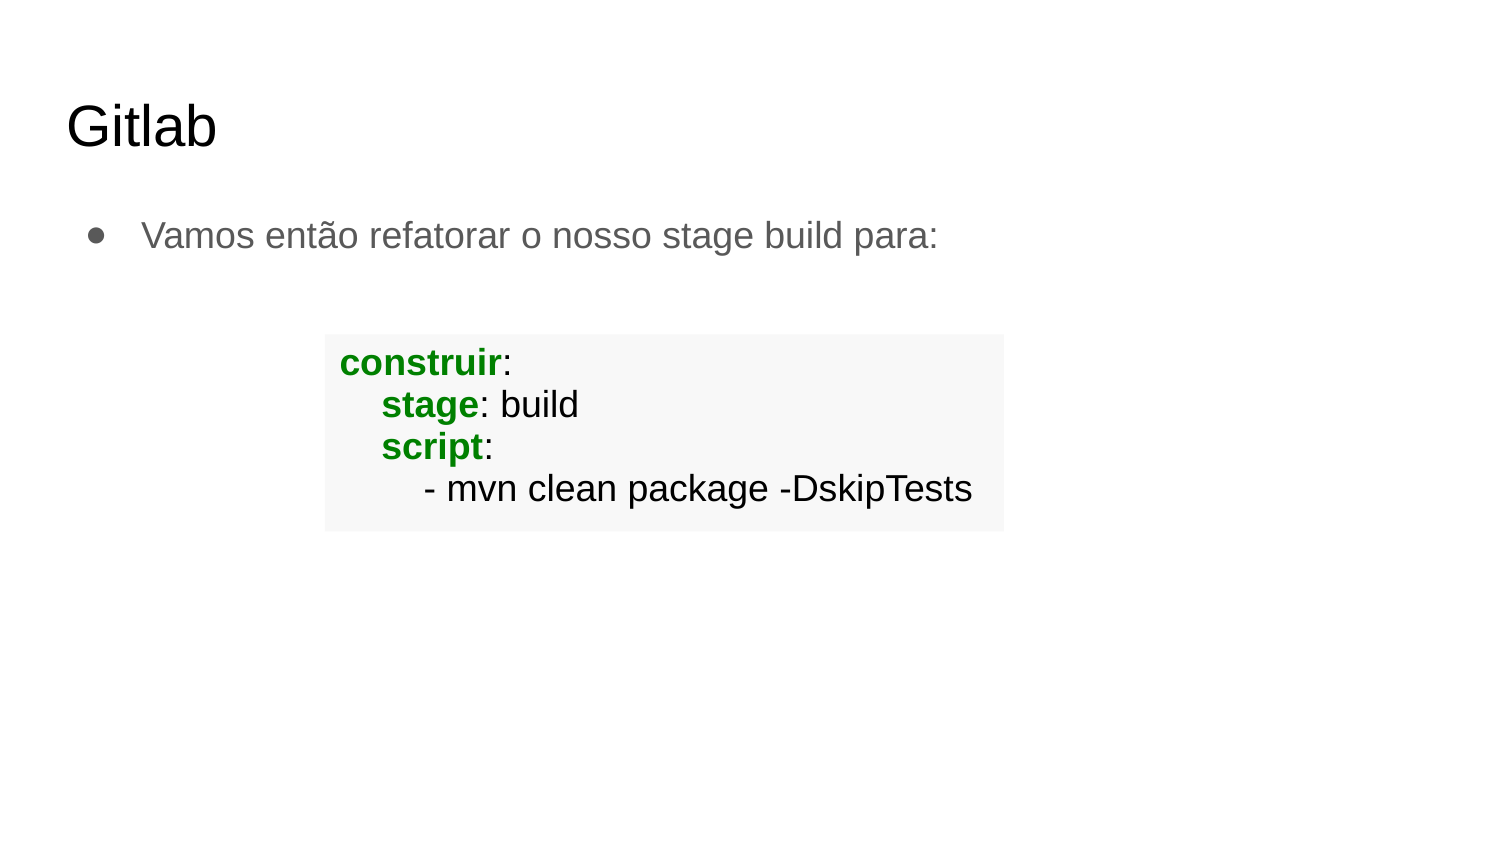

# Gitlab
Vamos então refatorar o nosso stage build para:
construir:
 stage: build
 script:
 - mvn clean package -DskipTests